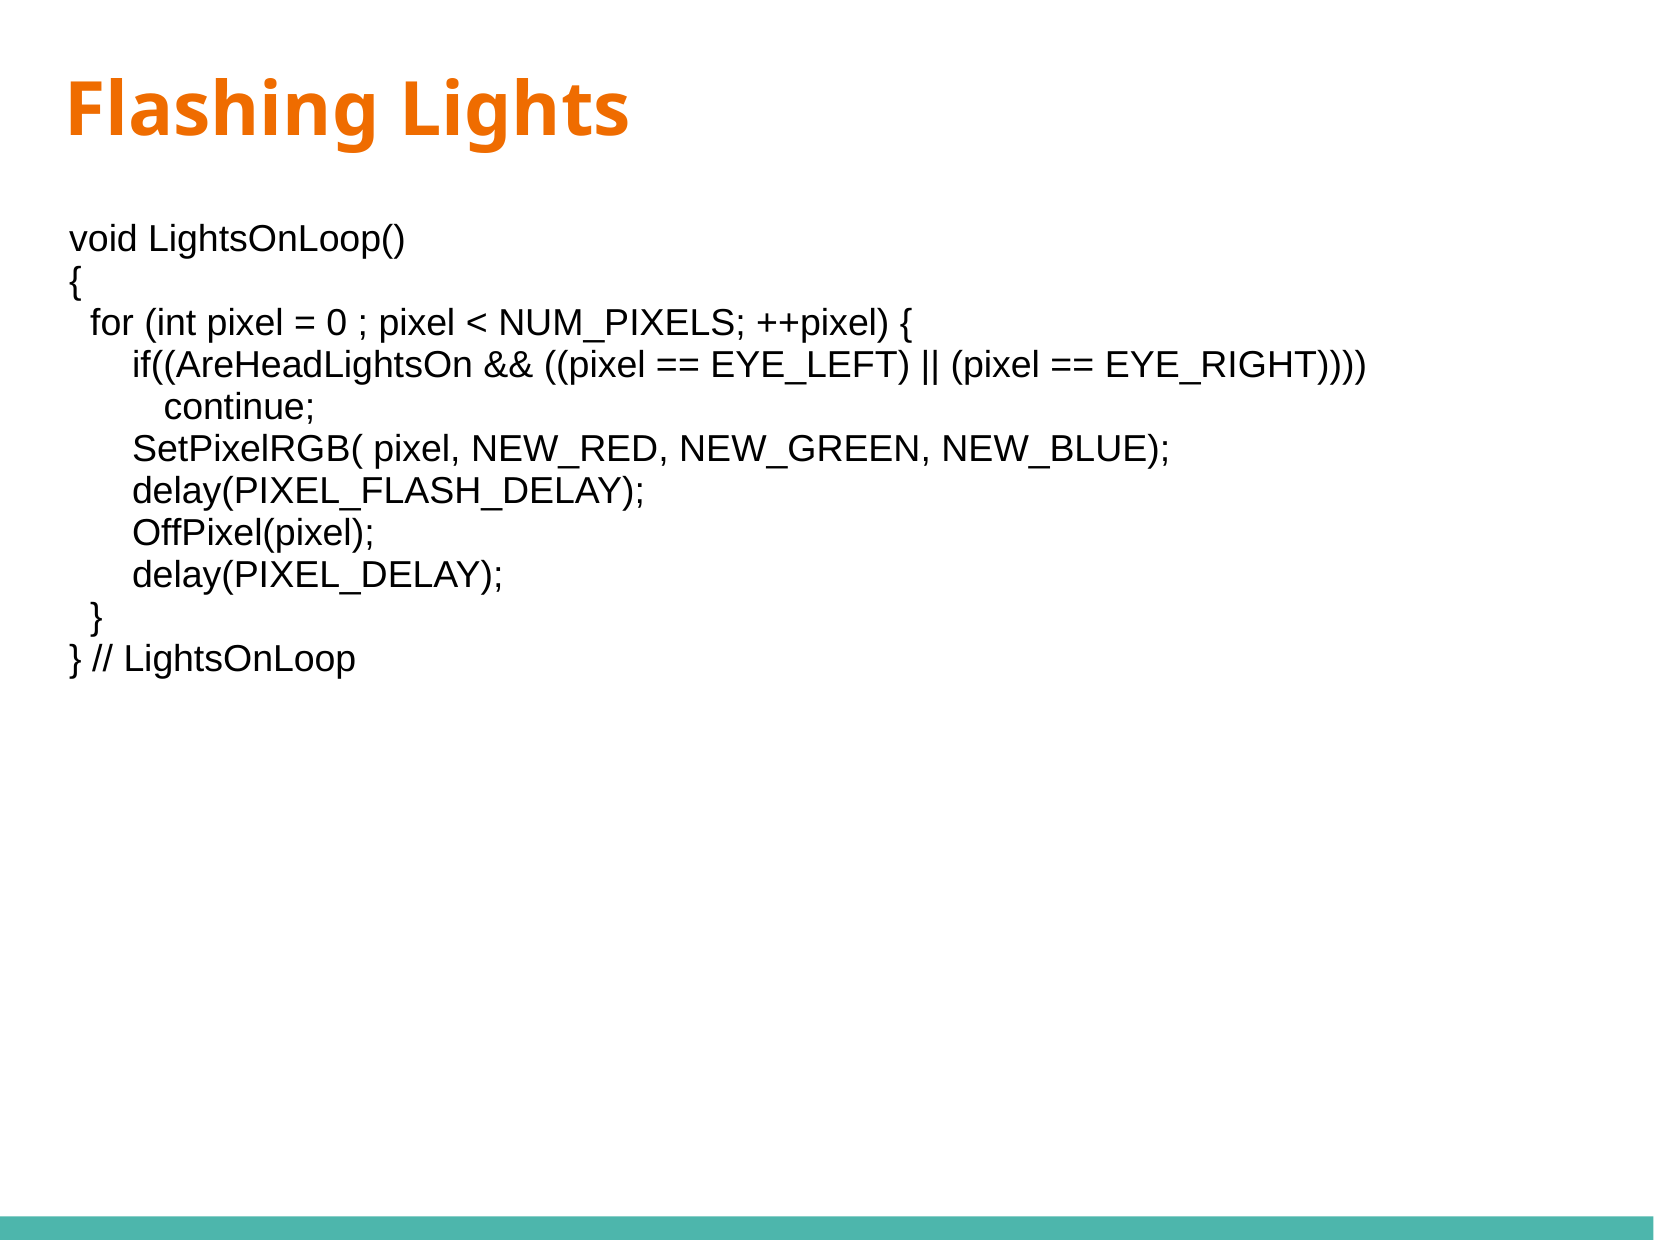

# Flashing Lights
void LightsOnLoop()
{
 for (int pixel = 0 ; pixel < NUM_PIXELS; ++pixel) {
 if((AreHeadLightsOn && ((pixel == EYE_LEFT) || (pixel == EYE_RIGHT))))
 continue;
 SetPixelRGB( pixel, NEW_RED, NEW_GREEN, NEW_BLUE);
 delay(PIXEL_FLASH_DELAY);
 OffPixel(pixel);
 delay(PIXEL_DELAY);
 }
} // LightsOnLoop